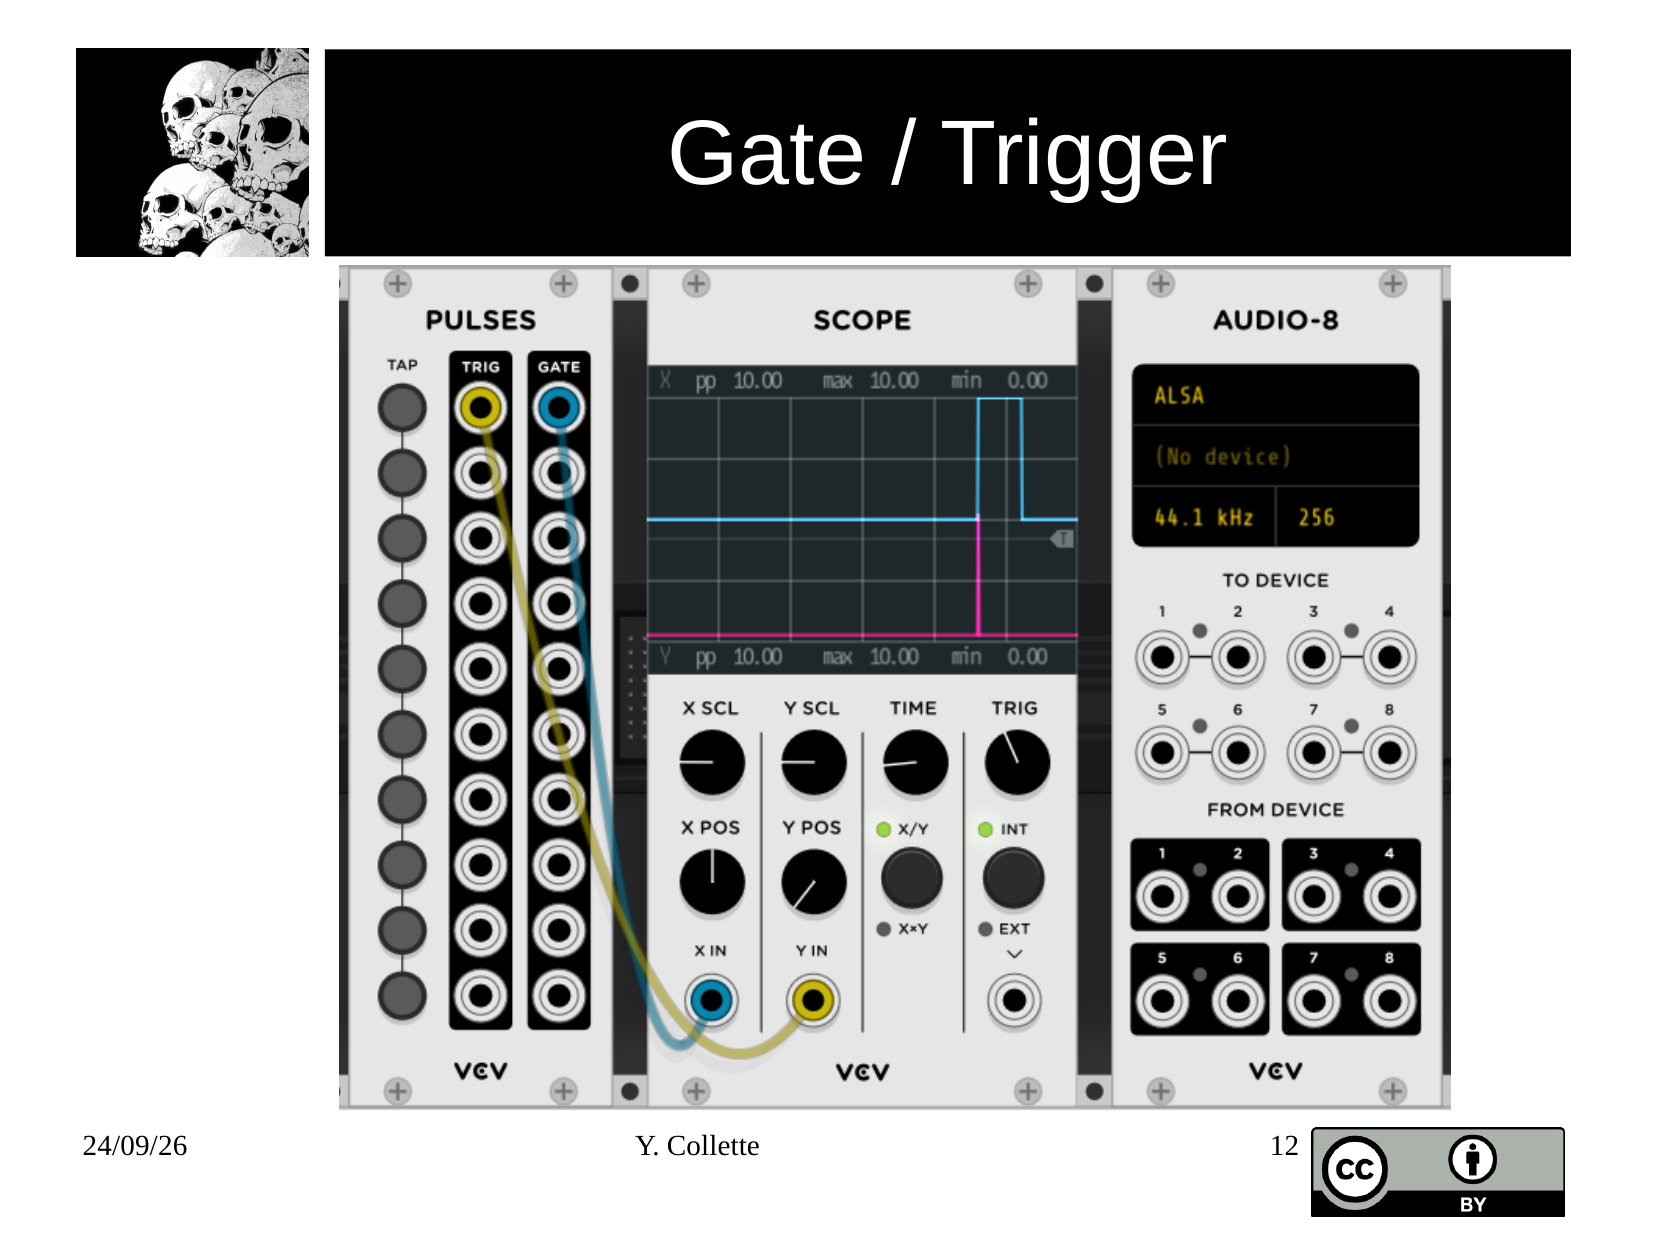

# Gate / Trigger
Y. Collette
12